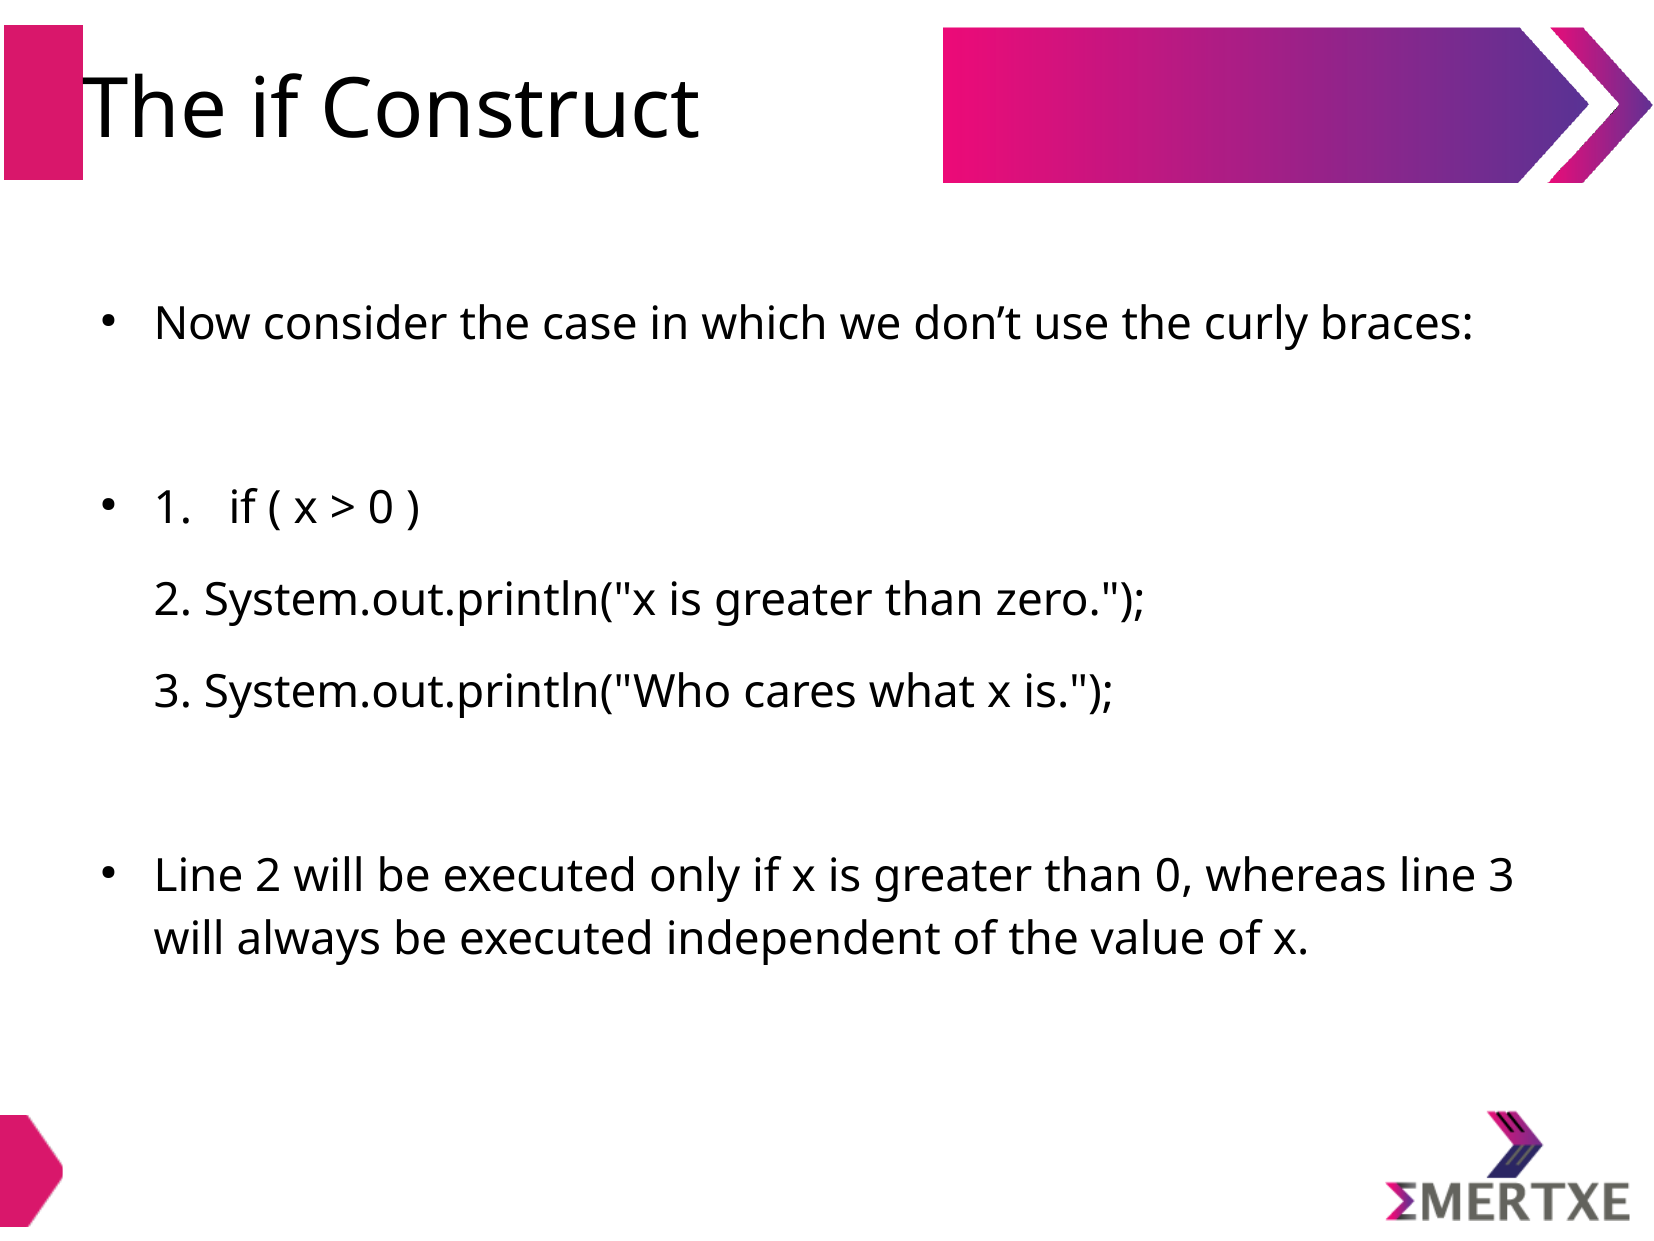

# The if Construct
Now consider the case in which we don’t use the curly braces:
1.	if ( x > 0 )
2. System.out.println("x is greater than zero.");
3. System.out.println("Who cares what x is.");
Line 2 will be executed only if x is greater than 0, whereas line 3 will always be executed independent of the value of x.